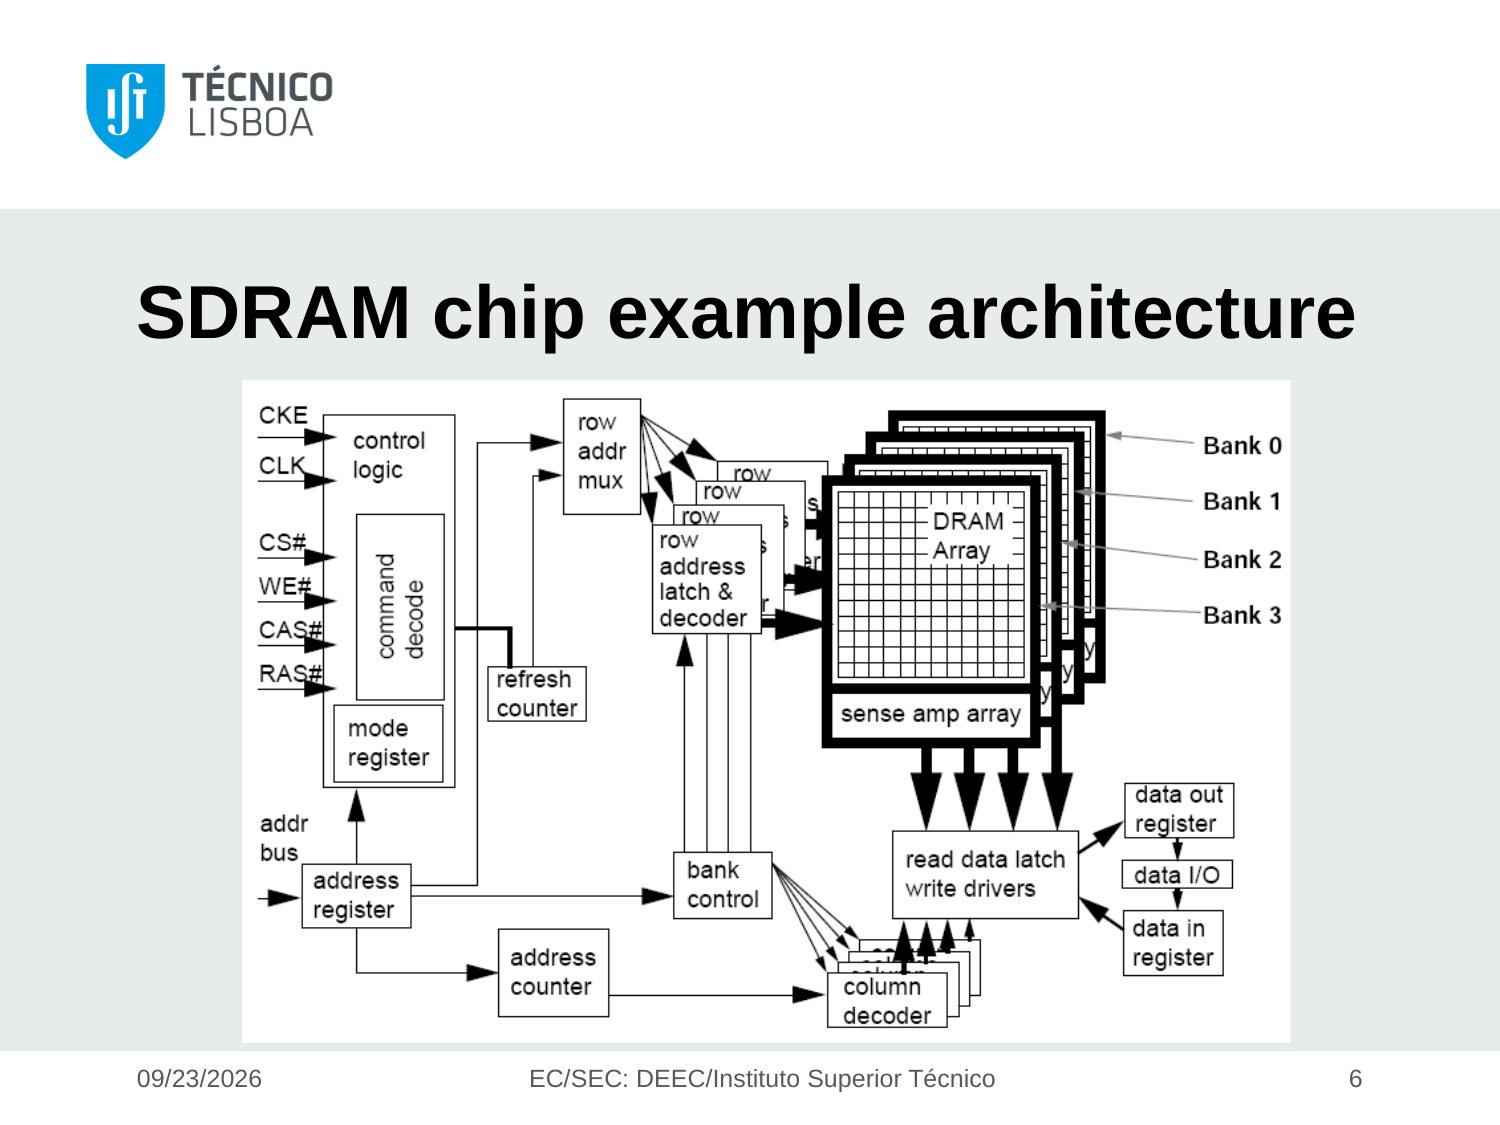

# SDRAM chip example architecture
EC/SEC: DEEC/Instituto Superior Técnico